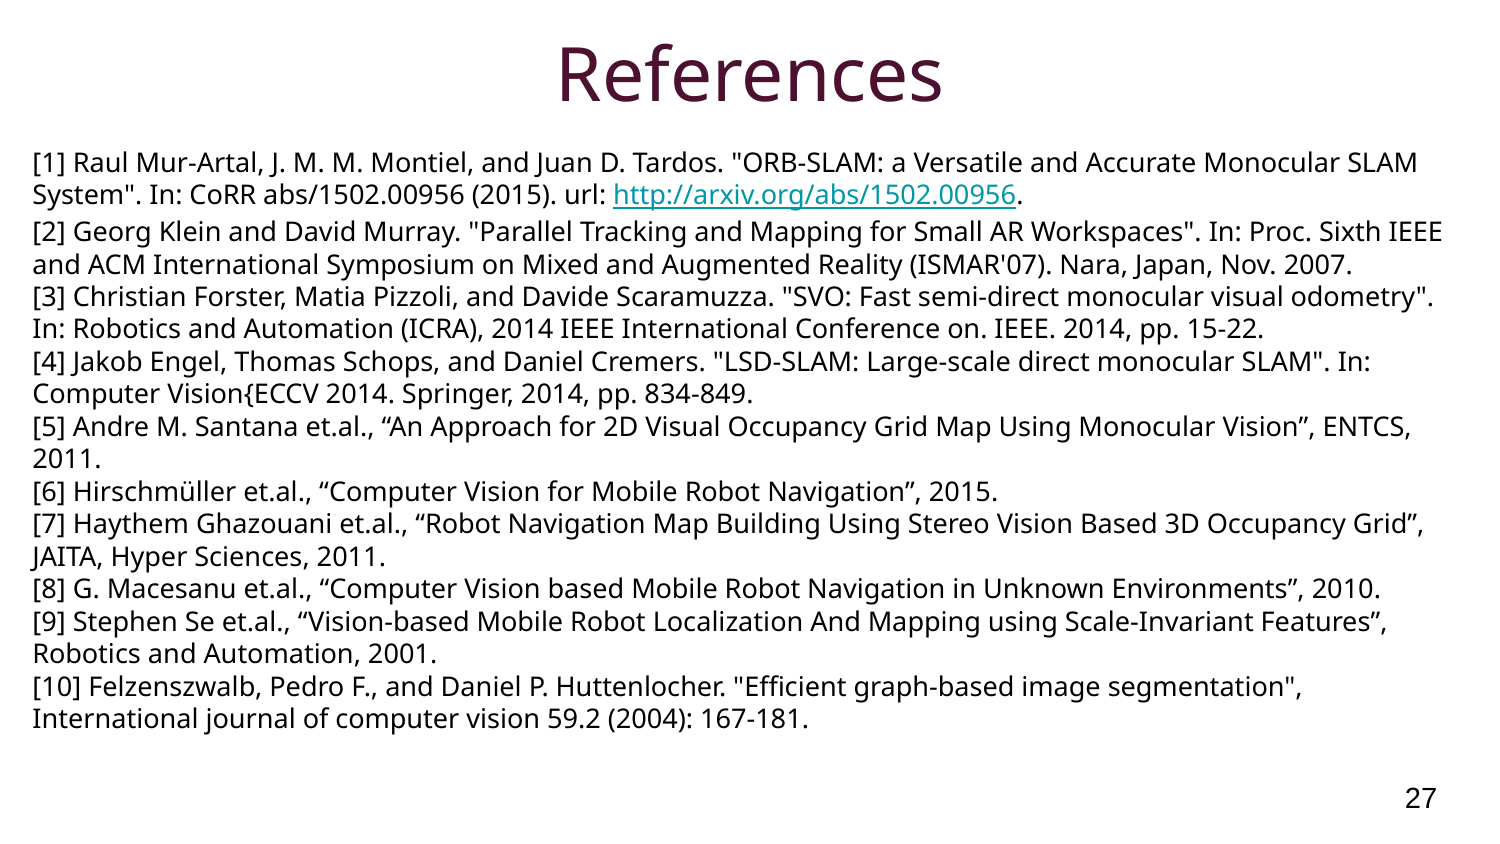

# References
[1] Raul Mur-Artal, J. M. M. Montiel, and Juan D. Tardos. "ORB-SLAM: a Versatile and Accurate Monocular SLAM System". In: CoRR abs/1502.00956 (2015). url: http://arxiv.org/abs/1502.00956.
[2] Georg Klein and David Murray. "Parallel Tracking and Mapping for Small AR Workspaces". In: Proc. Sixth IEEE and ACM International Symposium on Mixed and Augmented Reality (ISMAR'07). Nara, Japan, Nov. 2007.
[3] Christian Forster, Matia Pizzoli, and Davide Scaramuzza. "SVO: Fast semi-direct monocular visual odometry". In: Robotics and Automation (ICRA), 2014 IEEE International Conference on. IEEE. 2014, pp. 15-22.
[4] Jakob Engel, Thomas Schops, and Daniel Cremers. "LSD-SLAM: Large-scale direct monocular SLAM". In: Computer Vision{ECCV 2014. Springer, 2014, pp. 834-849.
[5] Andre M. Santana et.al., “An Approach for 2D Visual Occupancy Grid Map Using Monocular Vision”, ENTCS, 2011.
[6] Hirschmüller et.al., “Computer Vision for Mobile Robot Navigation”, 2015.
[7] Haythem Ghazouani et.al., “Robot Navigation Map Building Using Stereo Vision Based 3D Occupancy Grid”, JAITA, Hyper Sciences, 2011.
[8] G. Macesanu et.al., “Computer Vision based Mobile Robot Navigation in Unknown Environments”, 2010.
[9] Stephen Se et.al., “Vision-based Mobile Robot Localization And Mapping using Scale-Invariant Features”, Robotics and Automation, 2001.
[10] Felzenszwalb, Pedro F., and Daniel P. Huttenlocher. "Efficient graph-based image segmentation", International journal of computer vision 59.2 (2004): 167-181.